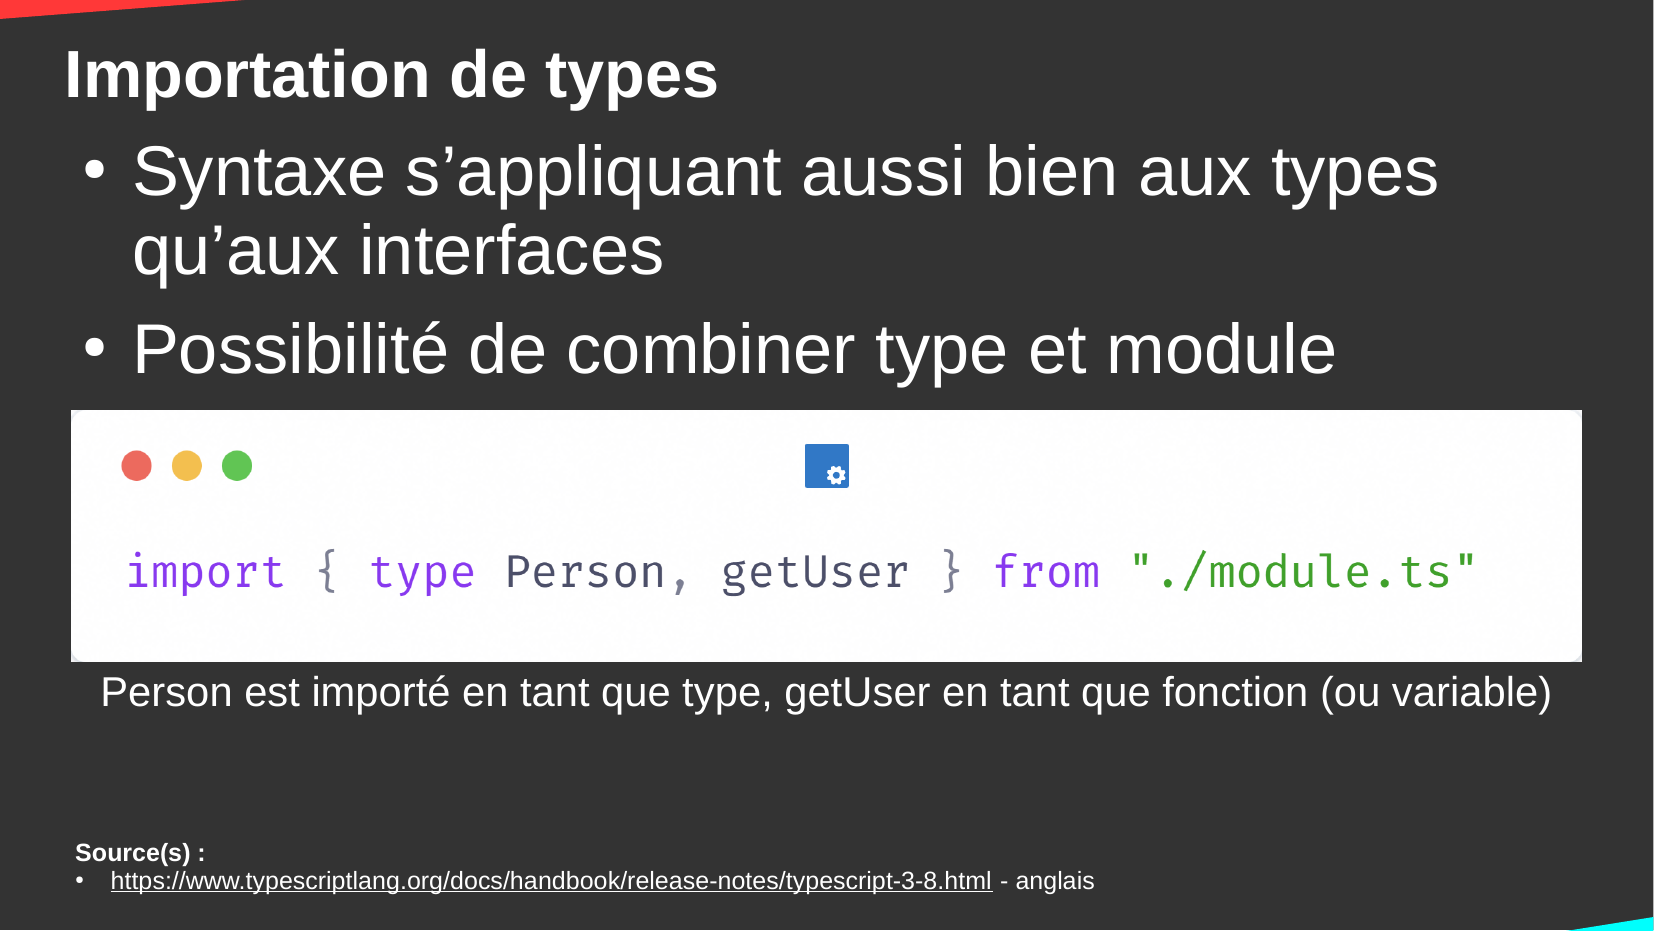

# Importation de types
Syntaxe s’appliquant aussi bien aux types qu’aux interfaces
Possibilité de combiner type et module
Person est importé en tant que type, getUser en tant que fonction (ou variable)
Source(s) :
https://www.typescriptlang.org/docs/handbook/release-notes/typescript-3-8.html - anglais